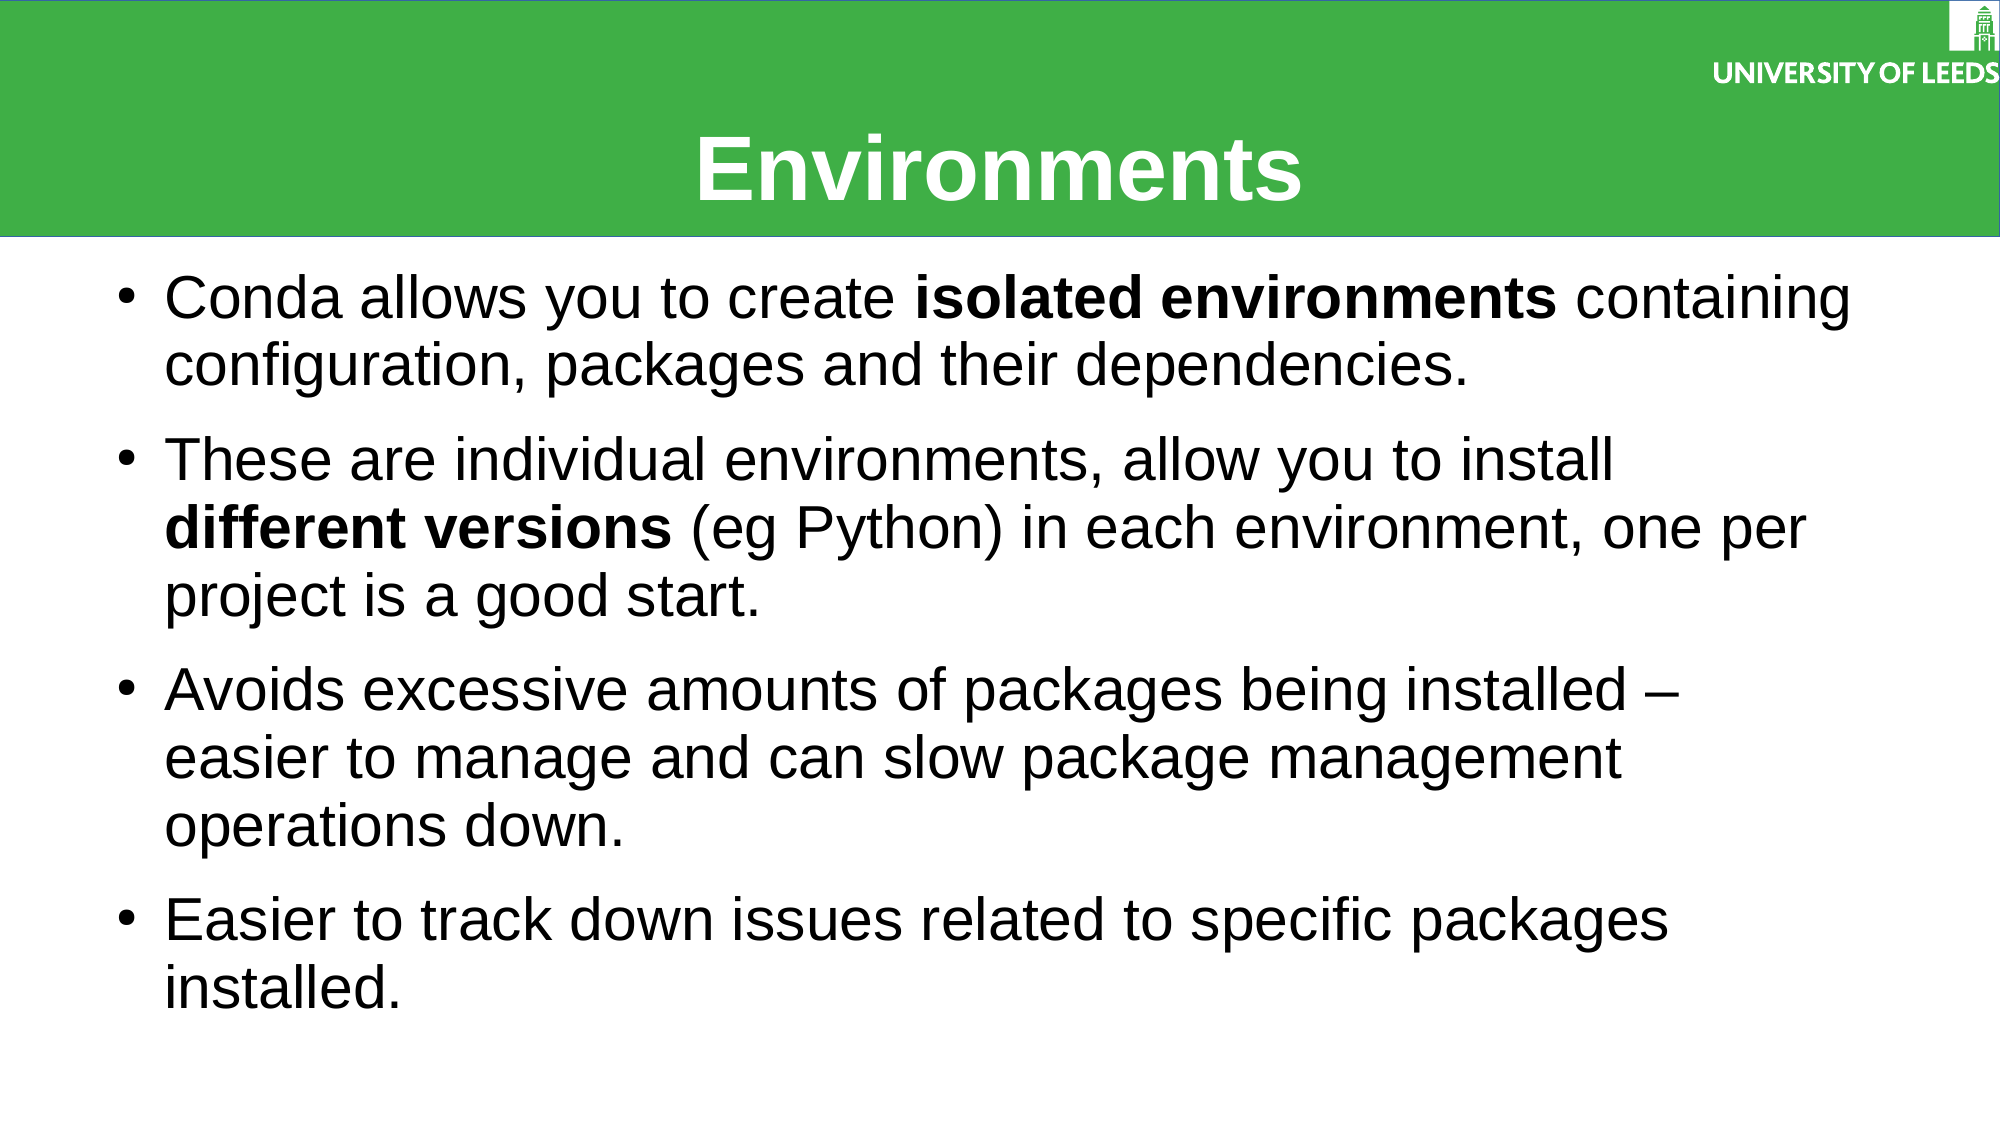

# Environments
Conda allows you to create isolated environments containing configuration, packages and their dependencies.
These are individual environments, allow you to install different versions (eg Python) in each environment, one per project is a good start.
Avoids excessive amounts of packages being installed – easier to manage and can slow package management operations down.
Easier to track down issues related to specific packages installed.